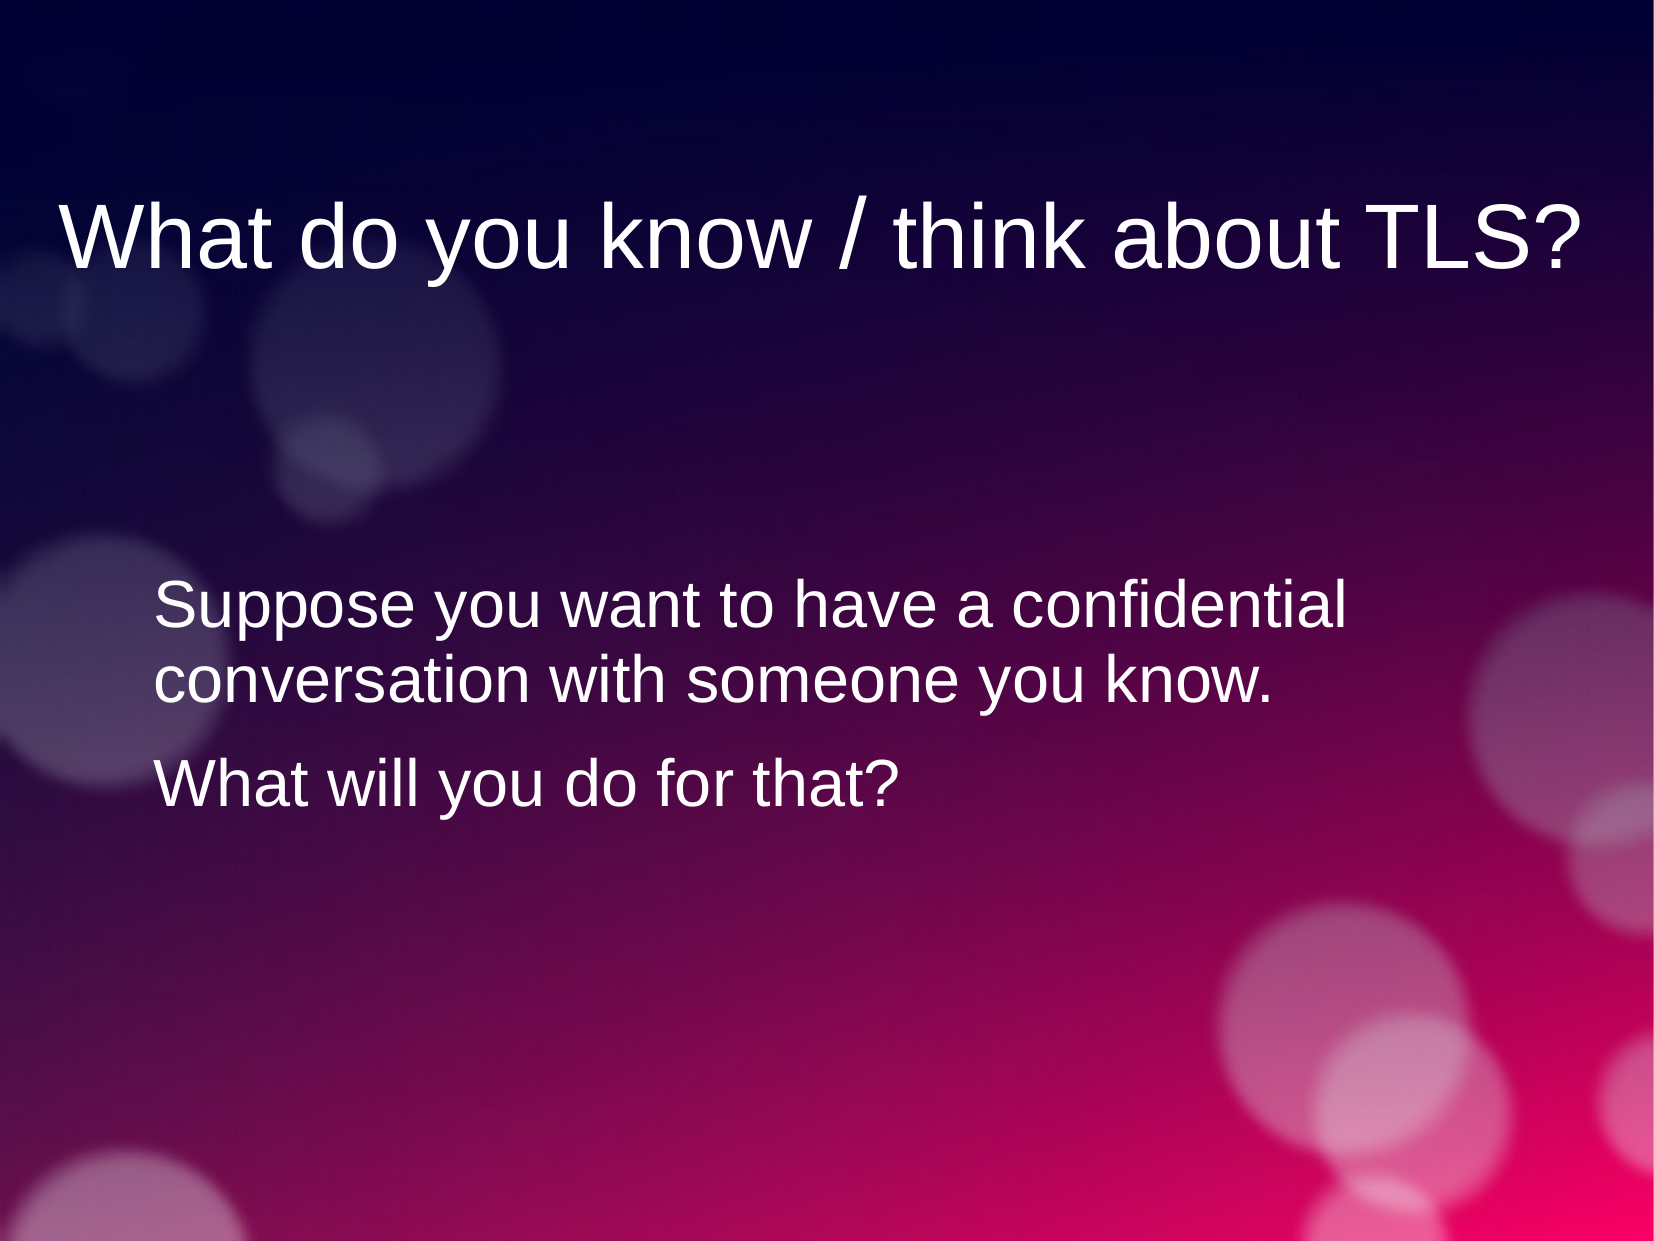

# What do you know / think about TLS?
Suppose you want to have a confidential conversation with someone you know.
What will you do for that?